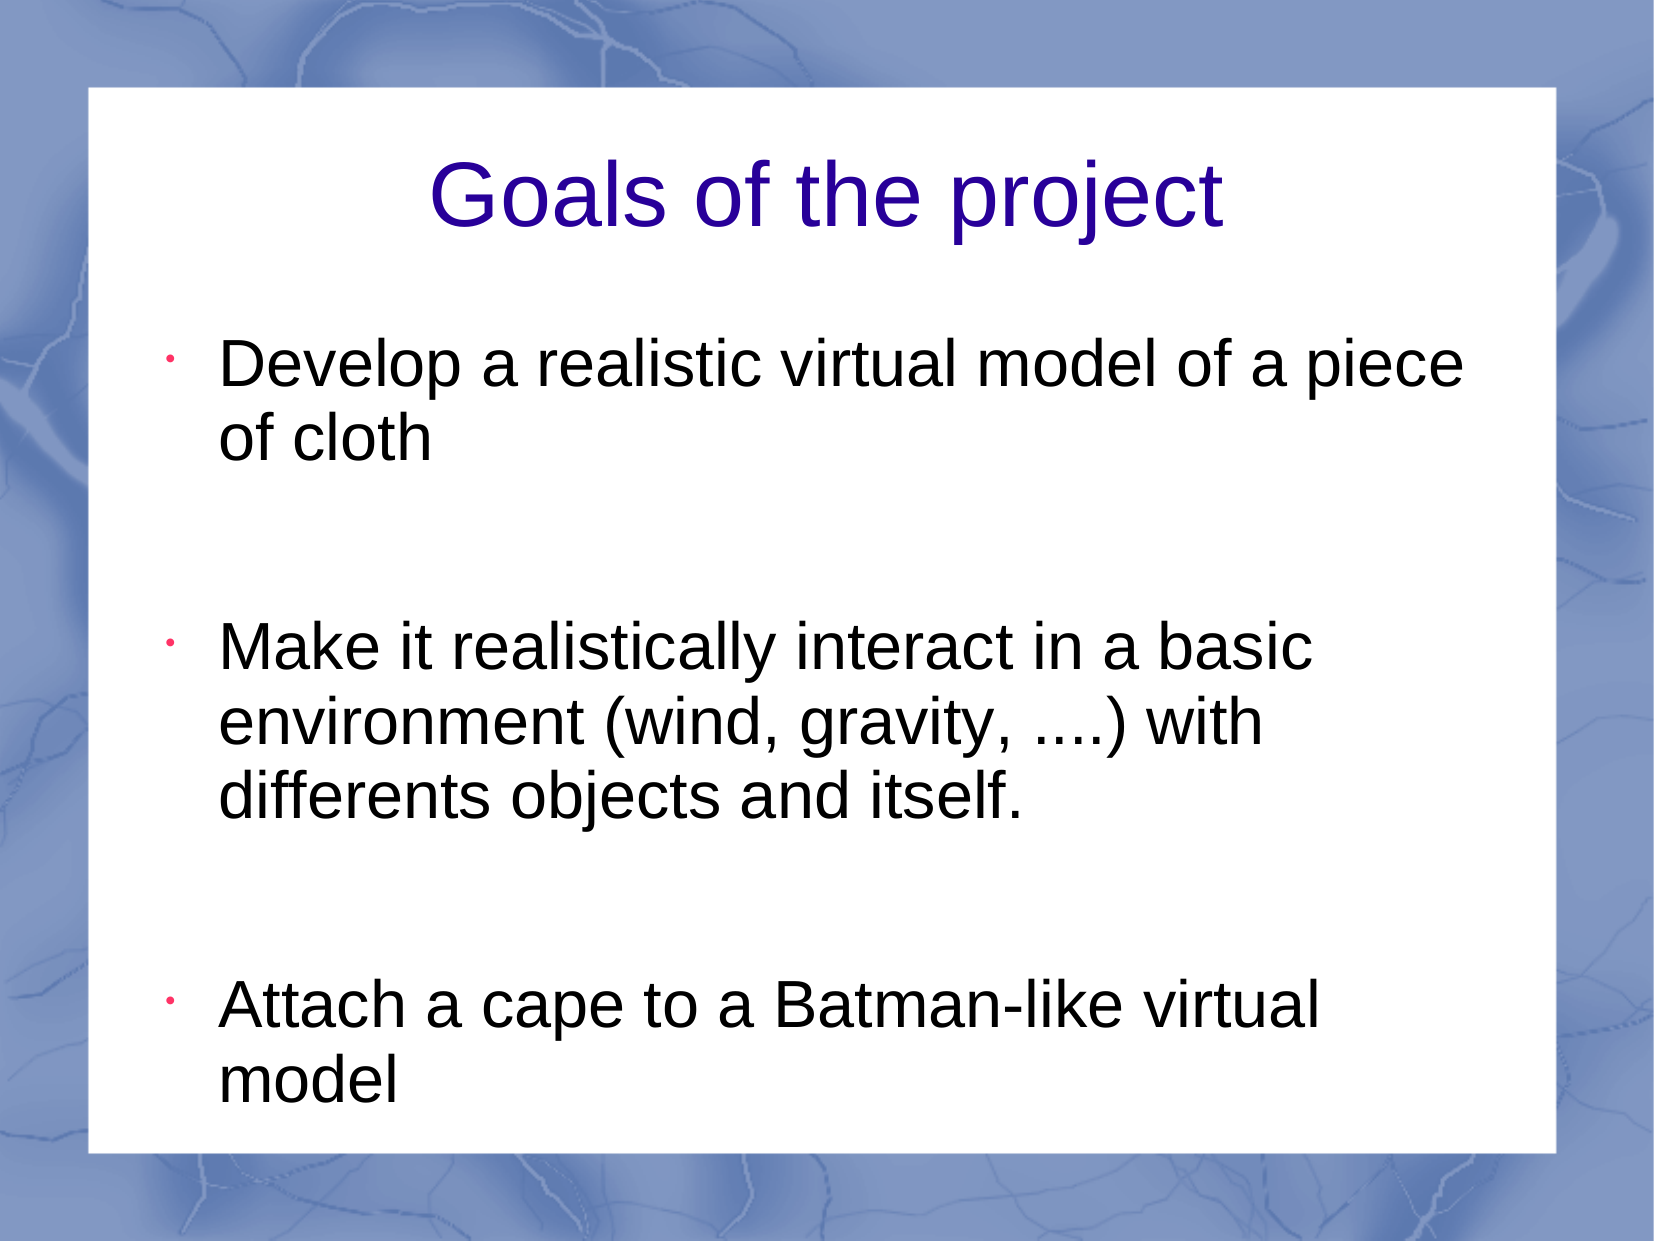

# Goals of the project
Develop a realistic virtual model of a piece of cloth
Make it realistically interact in a basic environment (wind, gravity, ....) with differents objects and itself.
Attach a cape to a Batman-like virtual model